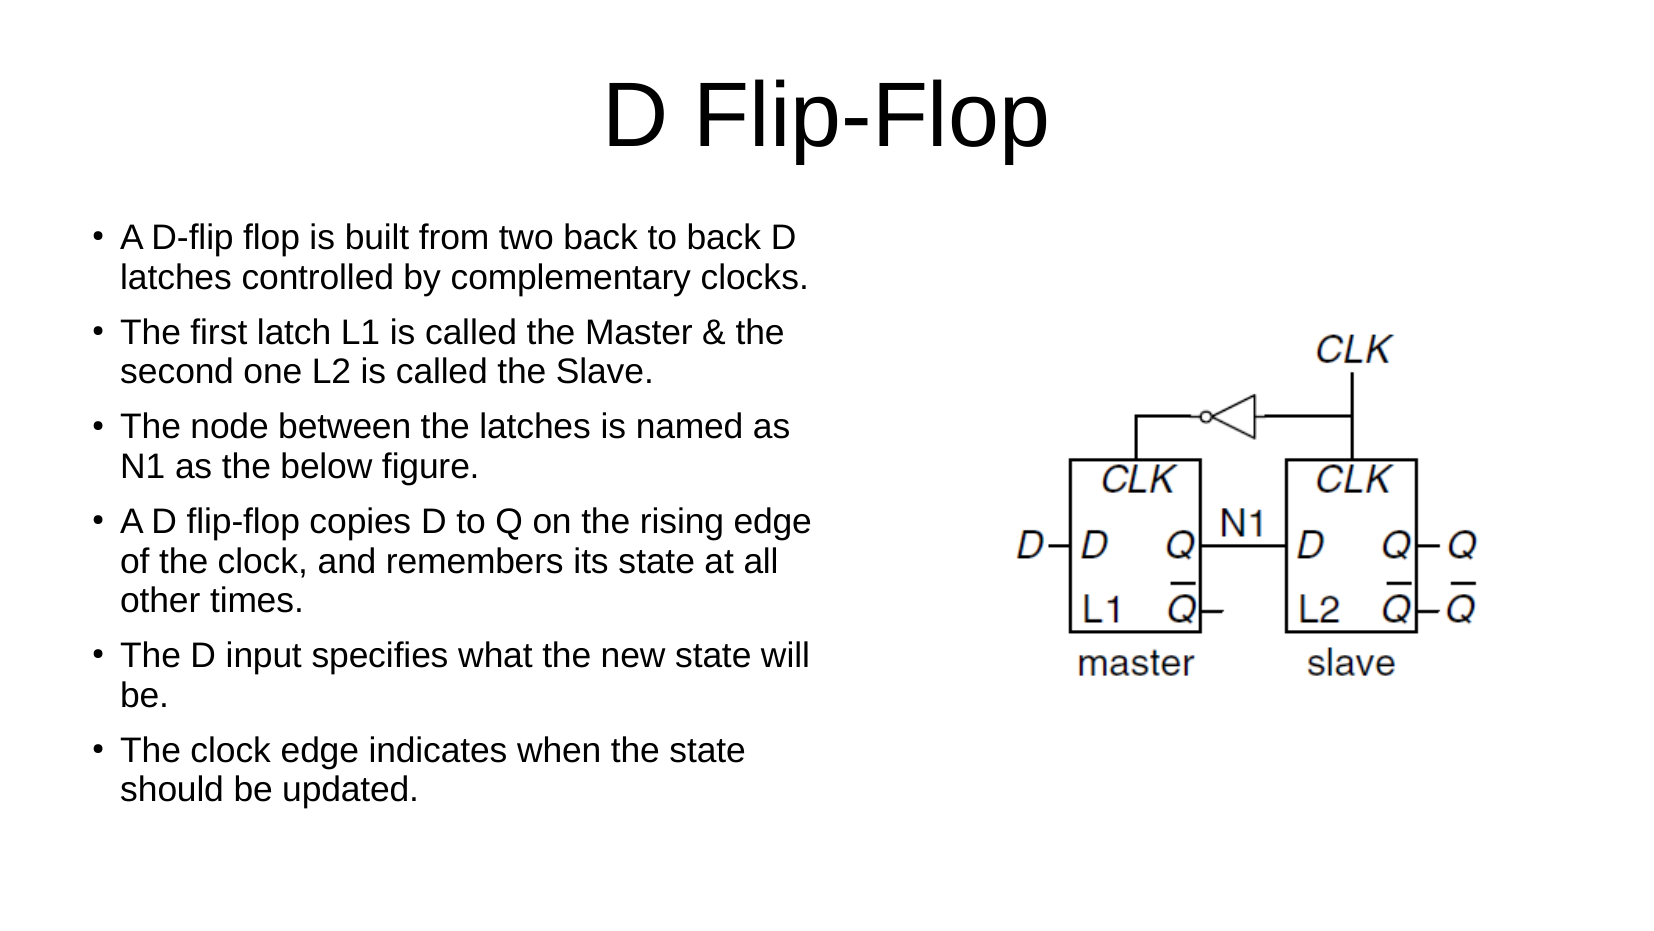

# D Flip-Flop
A D-flip flop is built from two back to back D latches controlled by complementary clocks.
The first latch L1 is called the Master & the second one L2 is called the Slave.
The node between the latches is named as N1 as the below figure.
A D flip-flop copies D to Q on the rising edge of the clock, and remembers its state at all other times.
The D input specifies what the new state will be.
The clock edge indicates when the state should be updated.